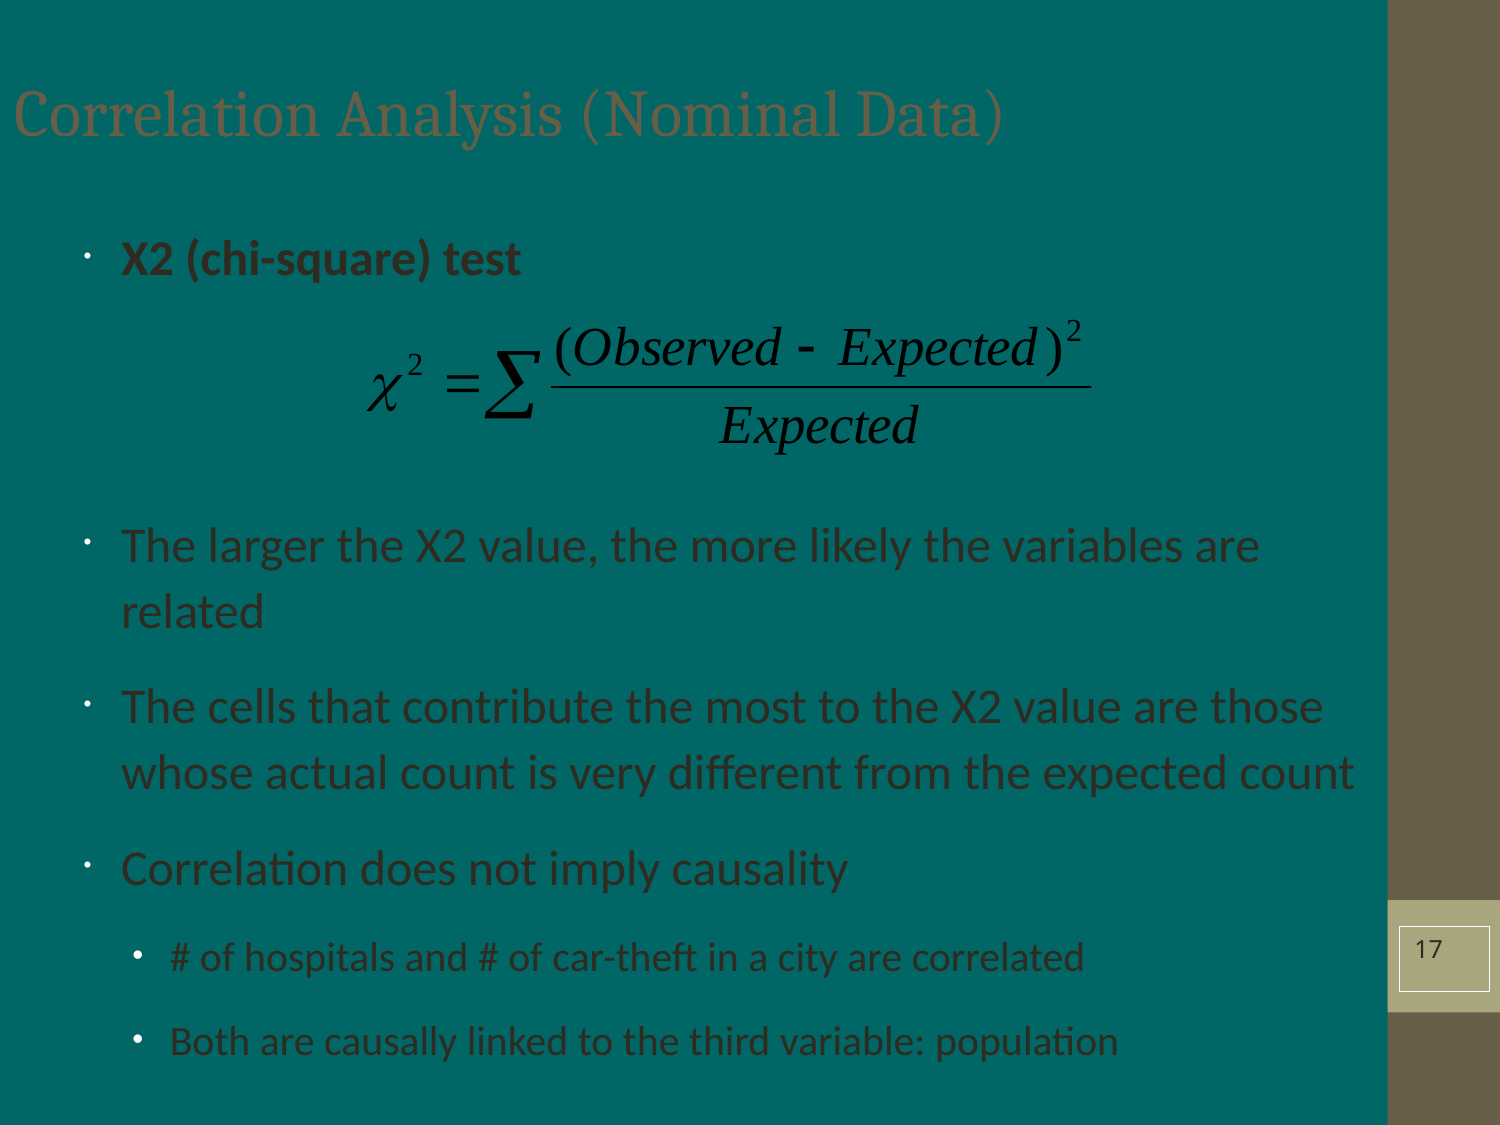

# Correlation Analysis (Nominal Data)
Χ2 (chi-square) test
The larger the Χ2 value, the more likely the variables are related
The cells that contribute the most to the Χ2 value are those whose actual count is very different from the expected count
Correlation does not imply causality
# of hospitals and # of car-theft in a city are correlated
Both are causally linked to the third variable: population